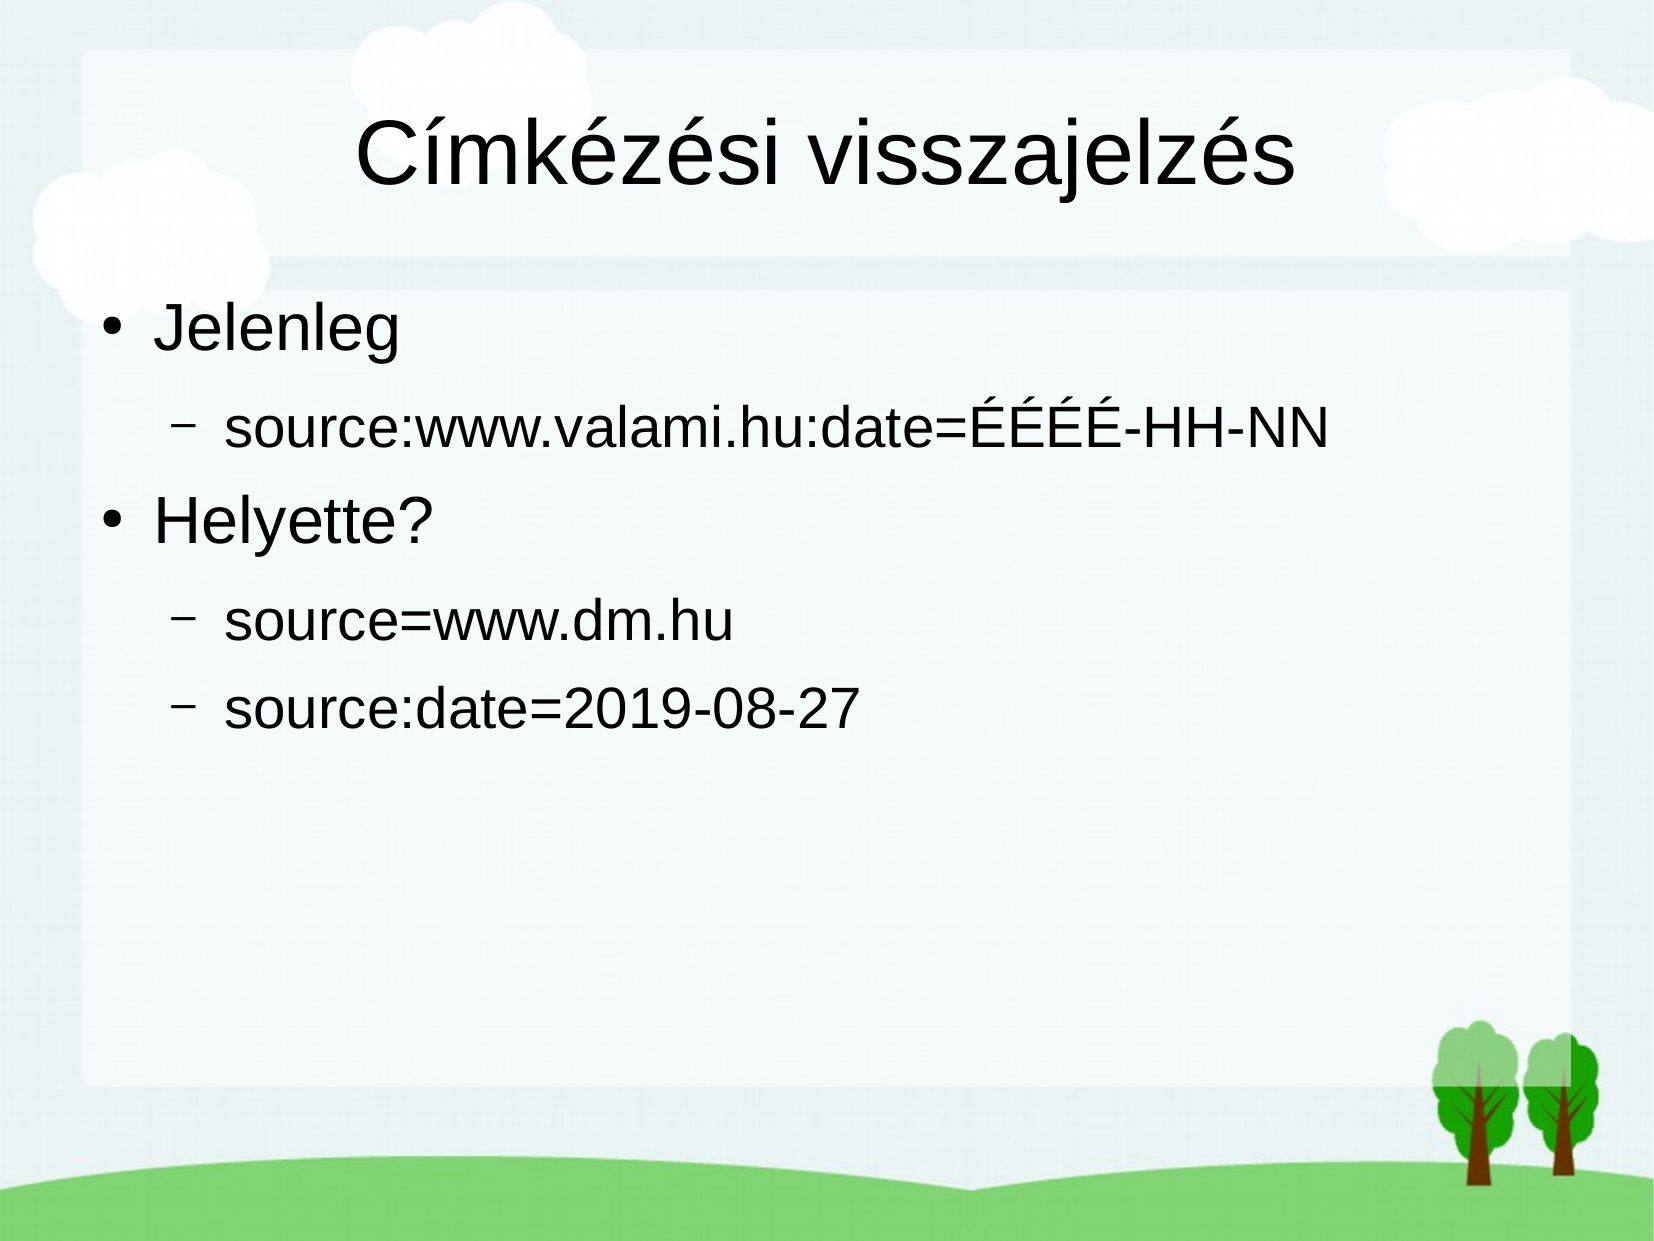

# Címkézési visszajelzés
Jelenleg
source:www.valami.hu:date=ÉÉÉÉ-HH-NN
Helyette?
source=www.dm.hu
source:date=2019-08-27